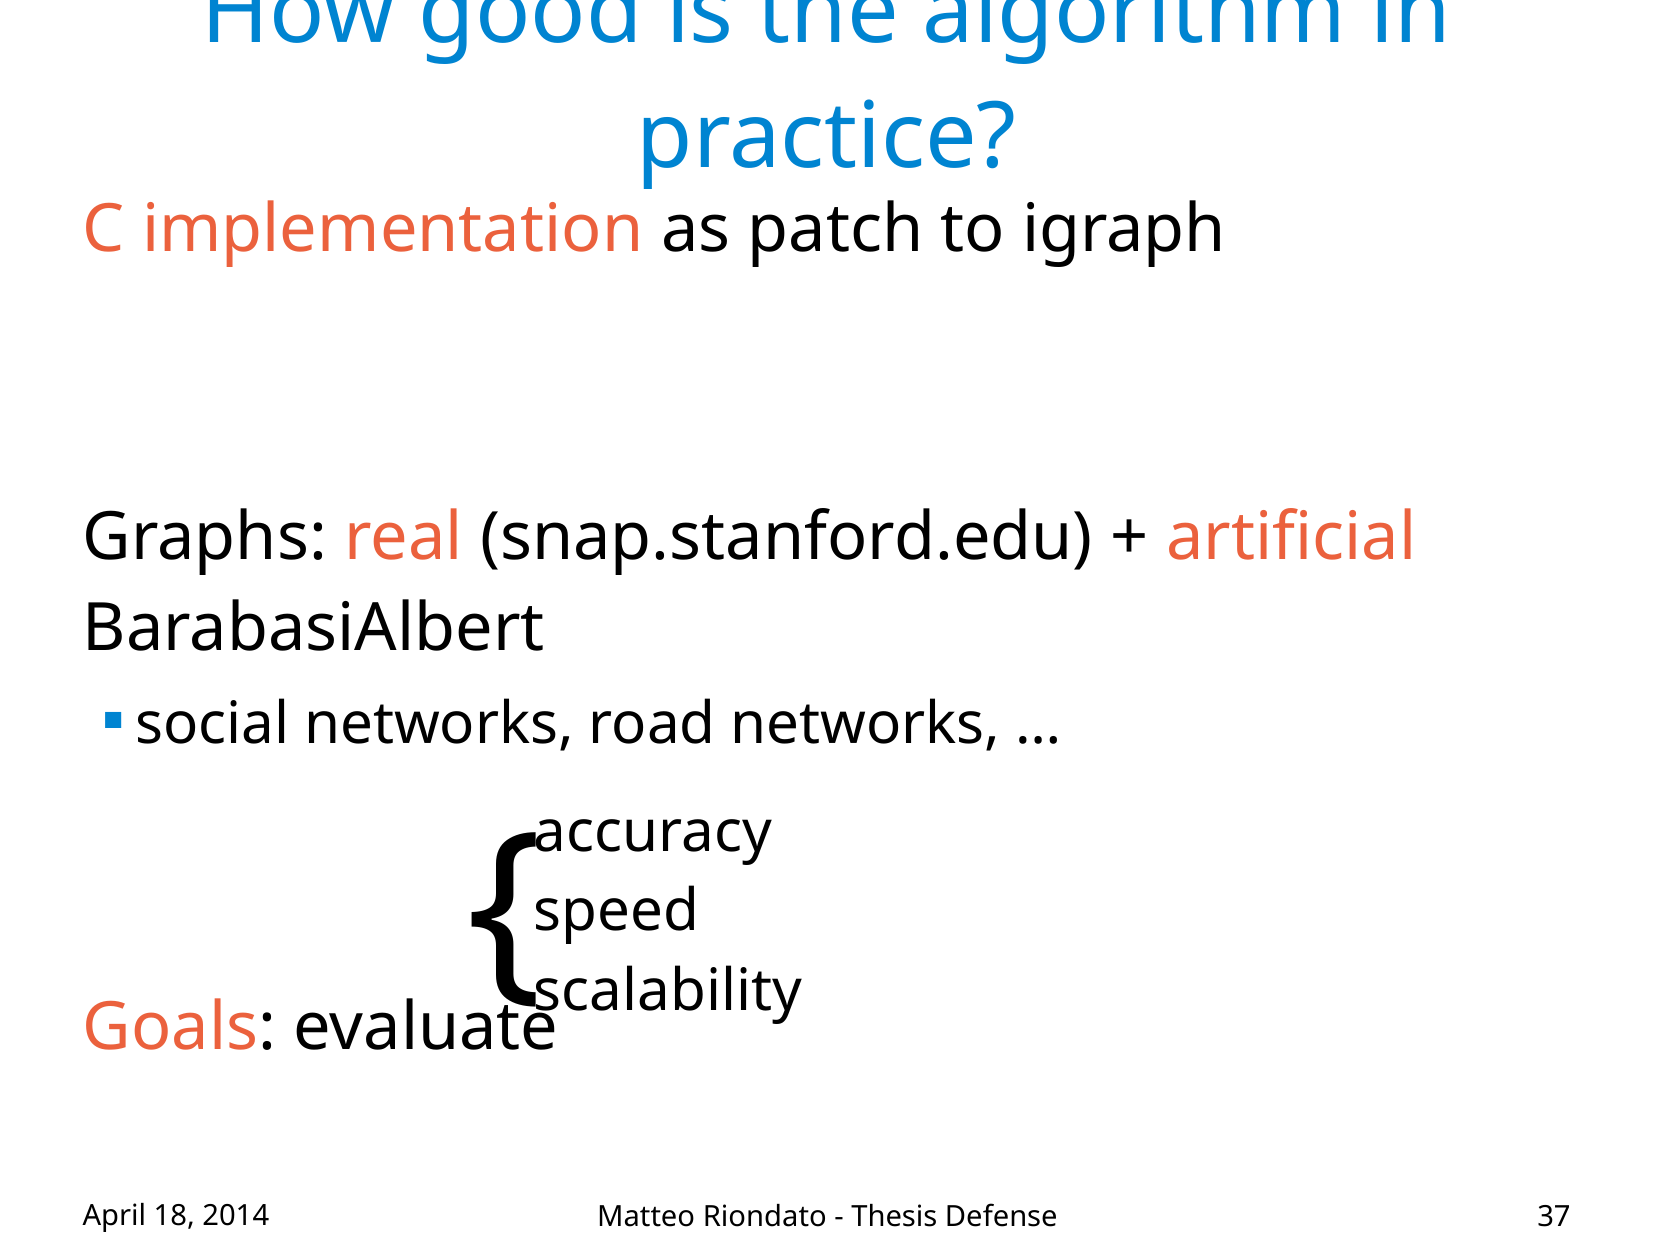

# How good is the algorithm in practice?
C implementation as patch to igraph
Graphs: real (snap.stanford.edu) + artificial BarabasiAlbert
social networks, road networks, …
Goals: evaluate
{
accuracy
speed
scalability
April 18, 2014
Matteo Riondato - Thesis Defense
37